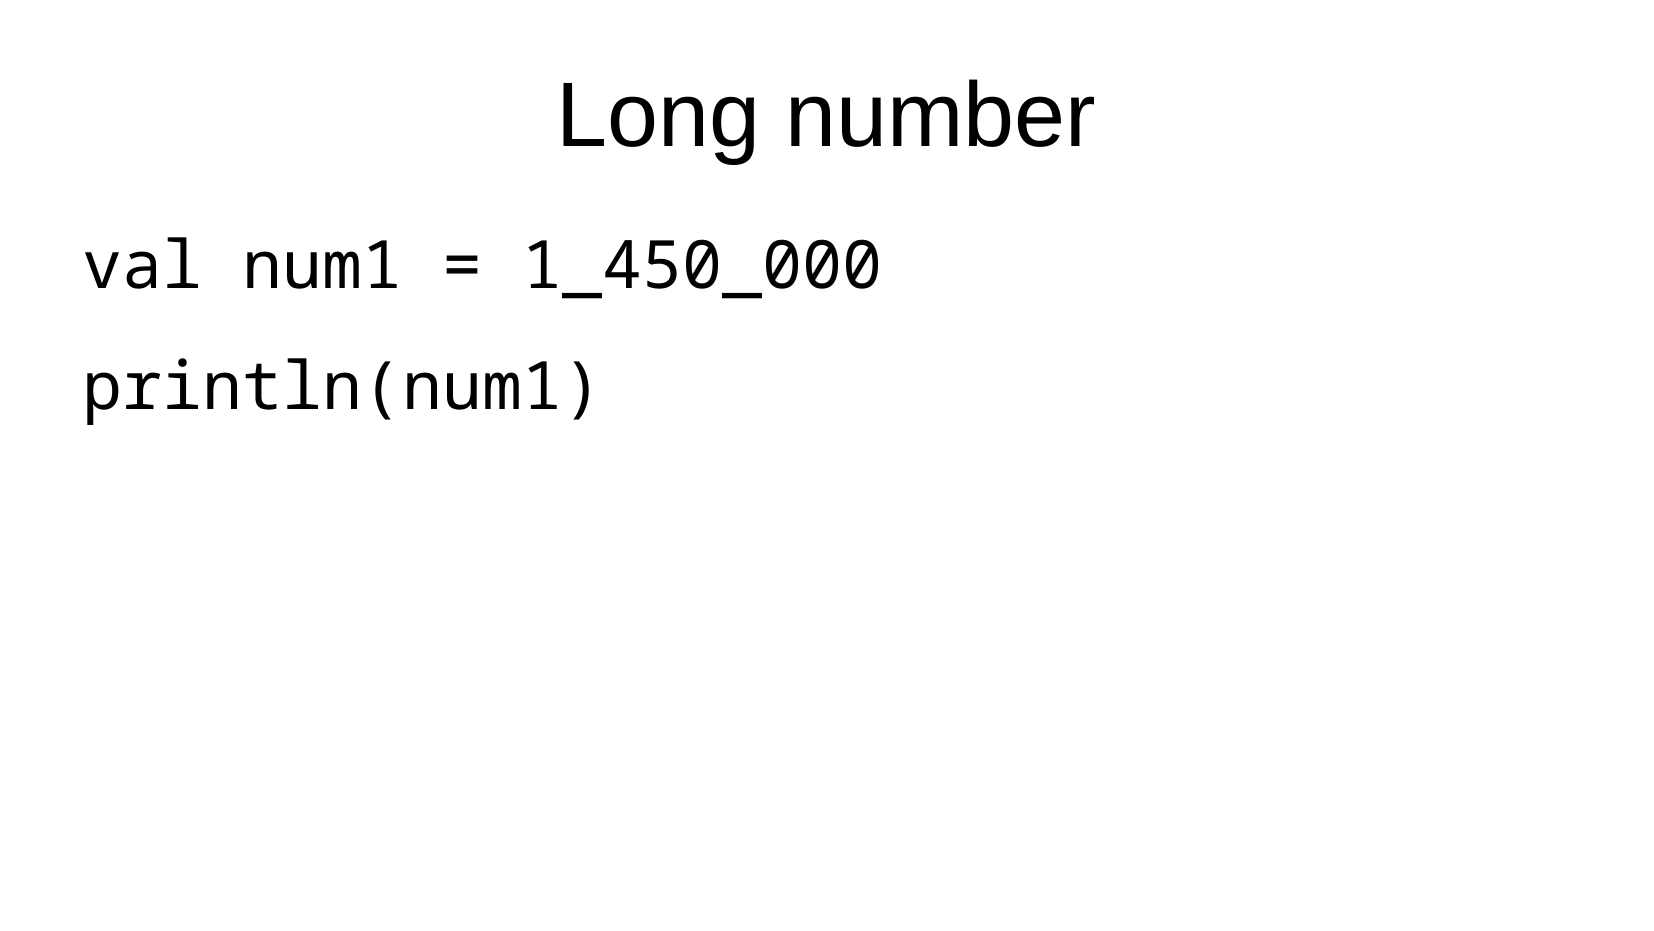

# Long number
val num1 = 1_450_000
println(num1)